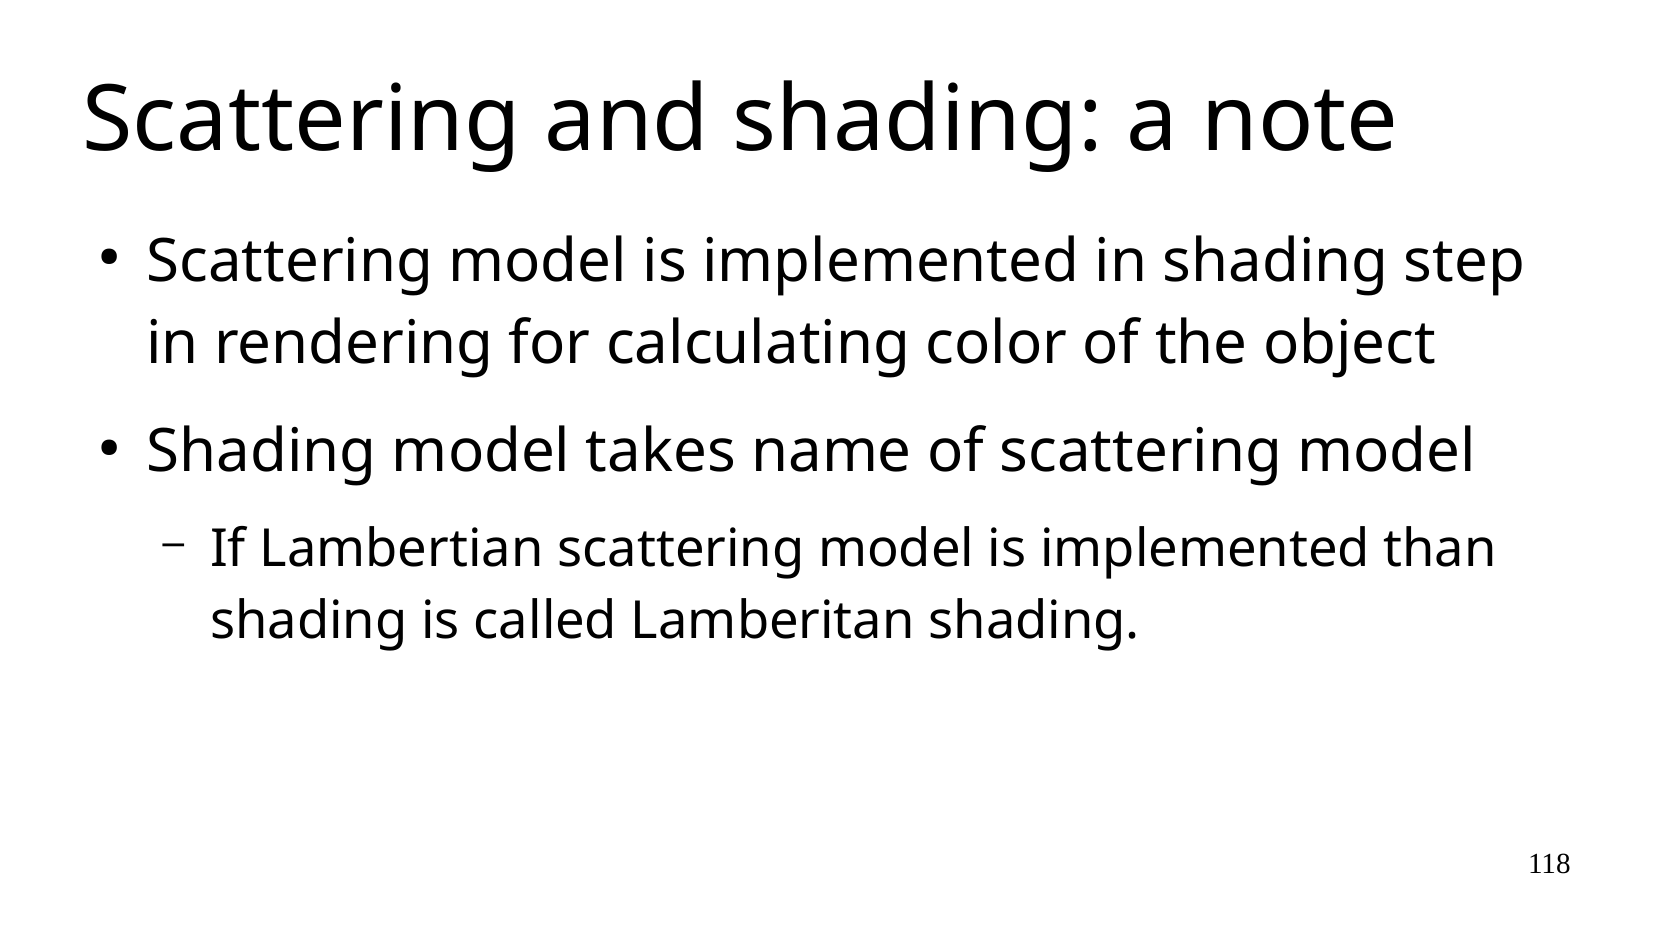

# Scattering and shading: a note
Scattering model is implemented in shading step in rendering for calculating color of the object
Shading model takes name of scattering model
If Lambertian scattering model is implemented than shading is called Lamberitan shading.
118